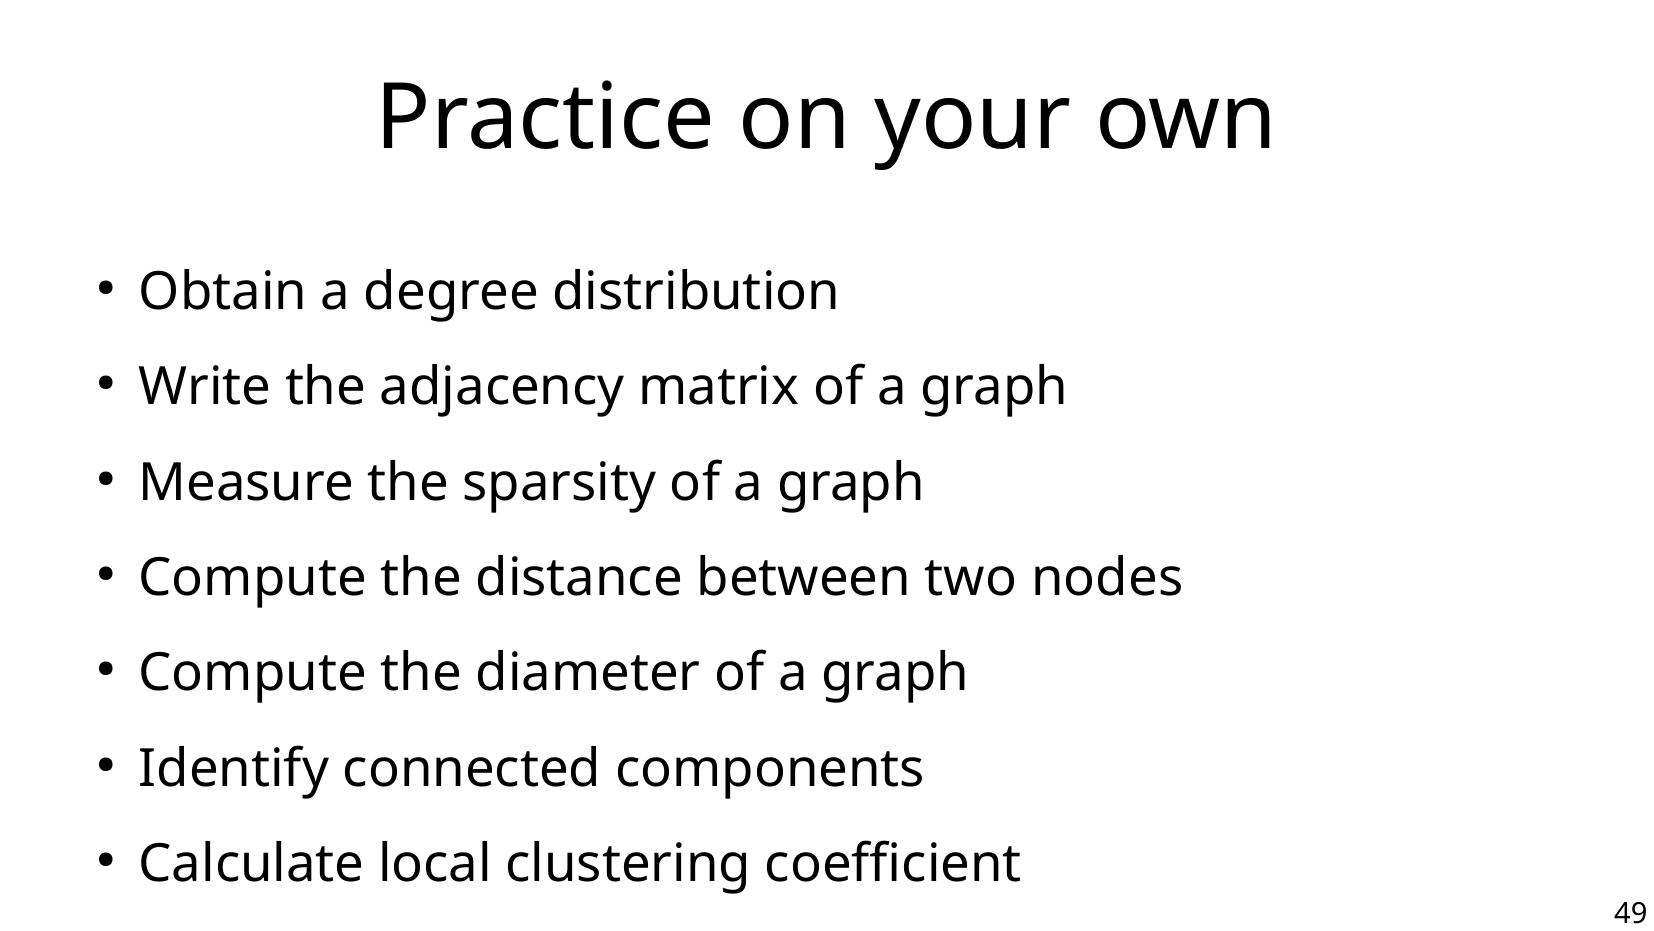

# Practice on your own
Obtain a degree distribution
Write the adjacency matrix of a graph
Measure the sparsity of a graph
Compute the distance between two nodes
Compute the diameter of a graph
Identify connected components
Calculate local clustering coefficient
49